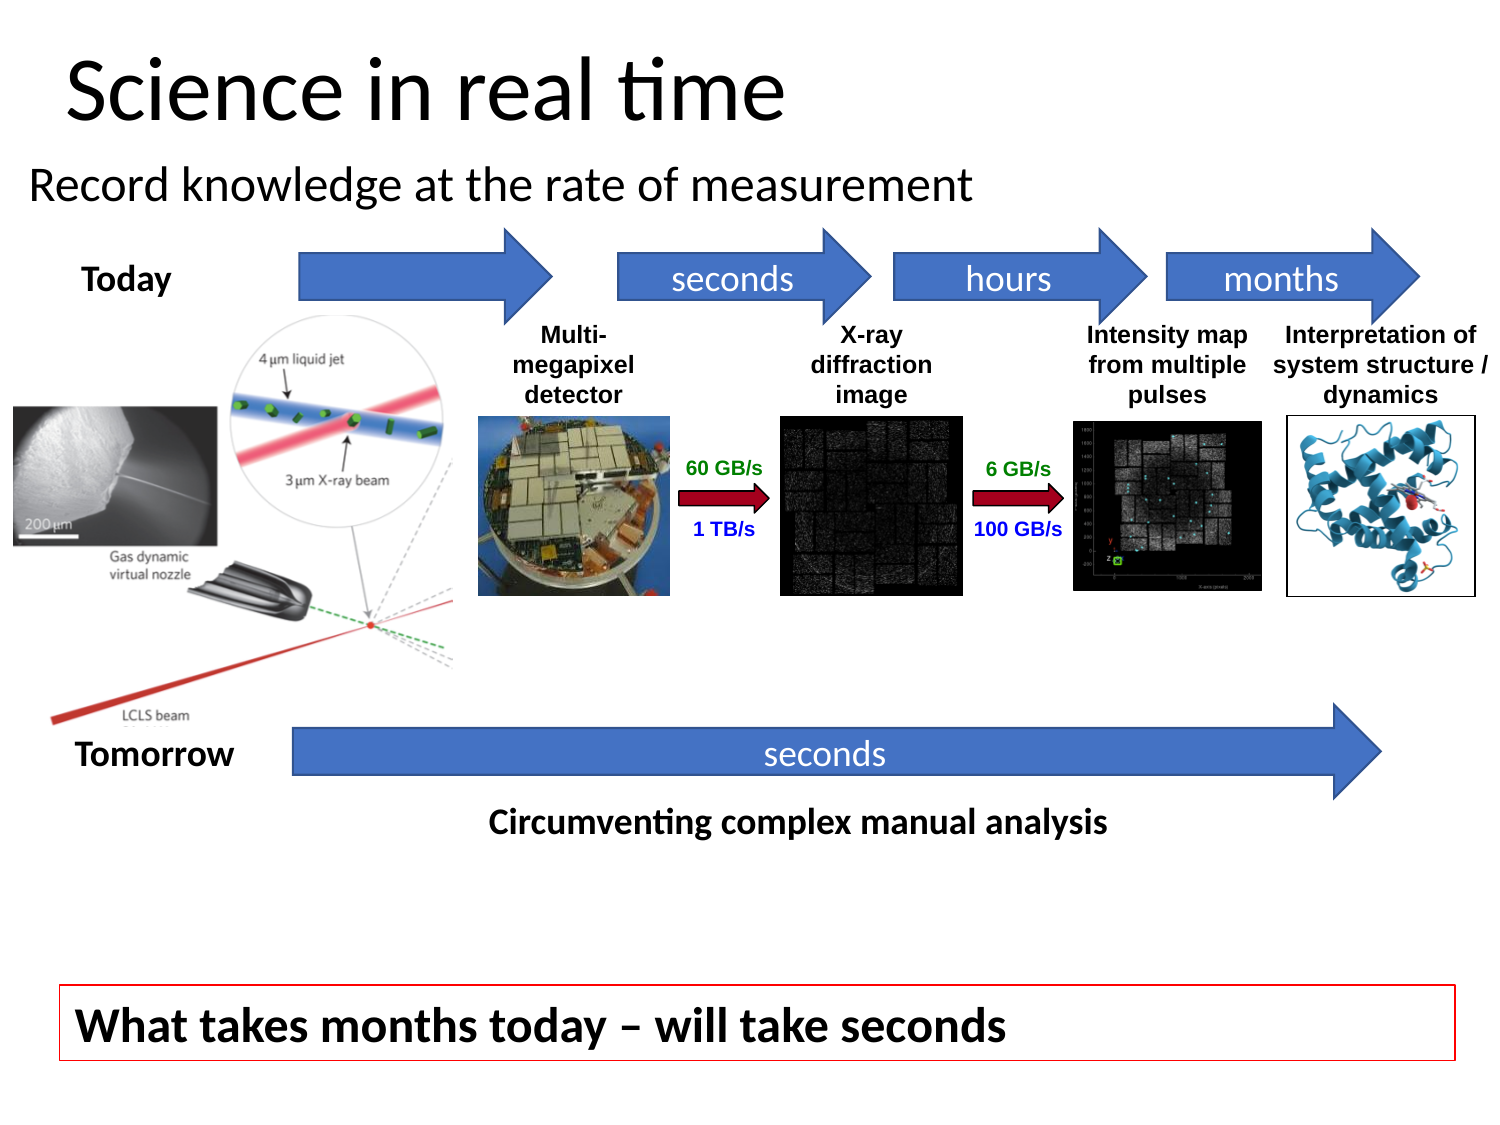

Science in real time
Record knowledge at the rate of measurement
seconds
hours
months
Today
Multi-megapixel detector
X-ray diffraction
image
Intensity map from multiple pulses
Interpretation of system structure / dynamics
60 GB/s
6 GB/s
1 TB/s
100 GB/s
seconds
Tomorrow
Circumventing complex manual analysis
What takes months today – will take seconds